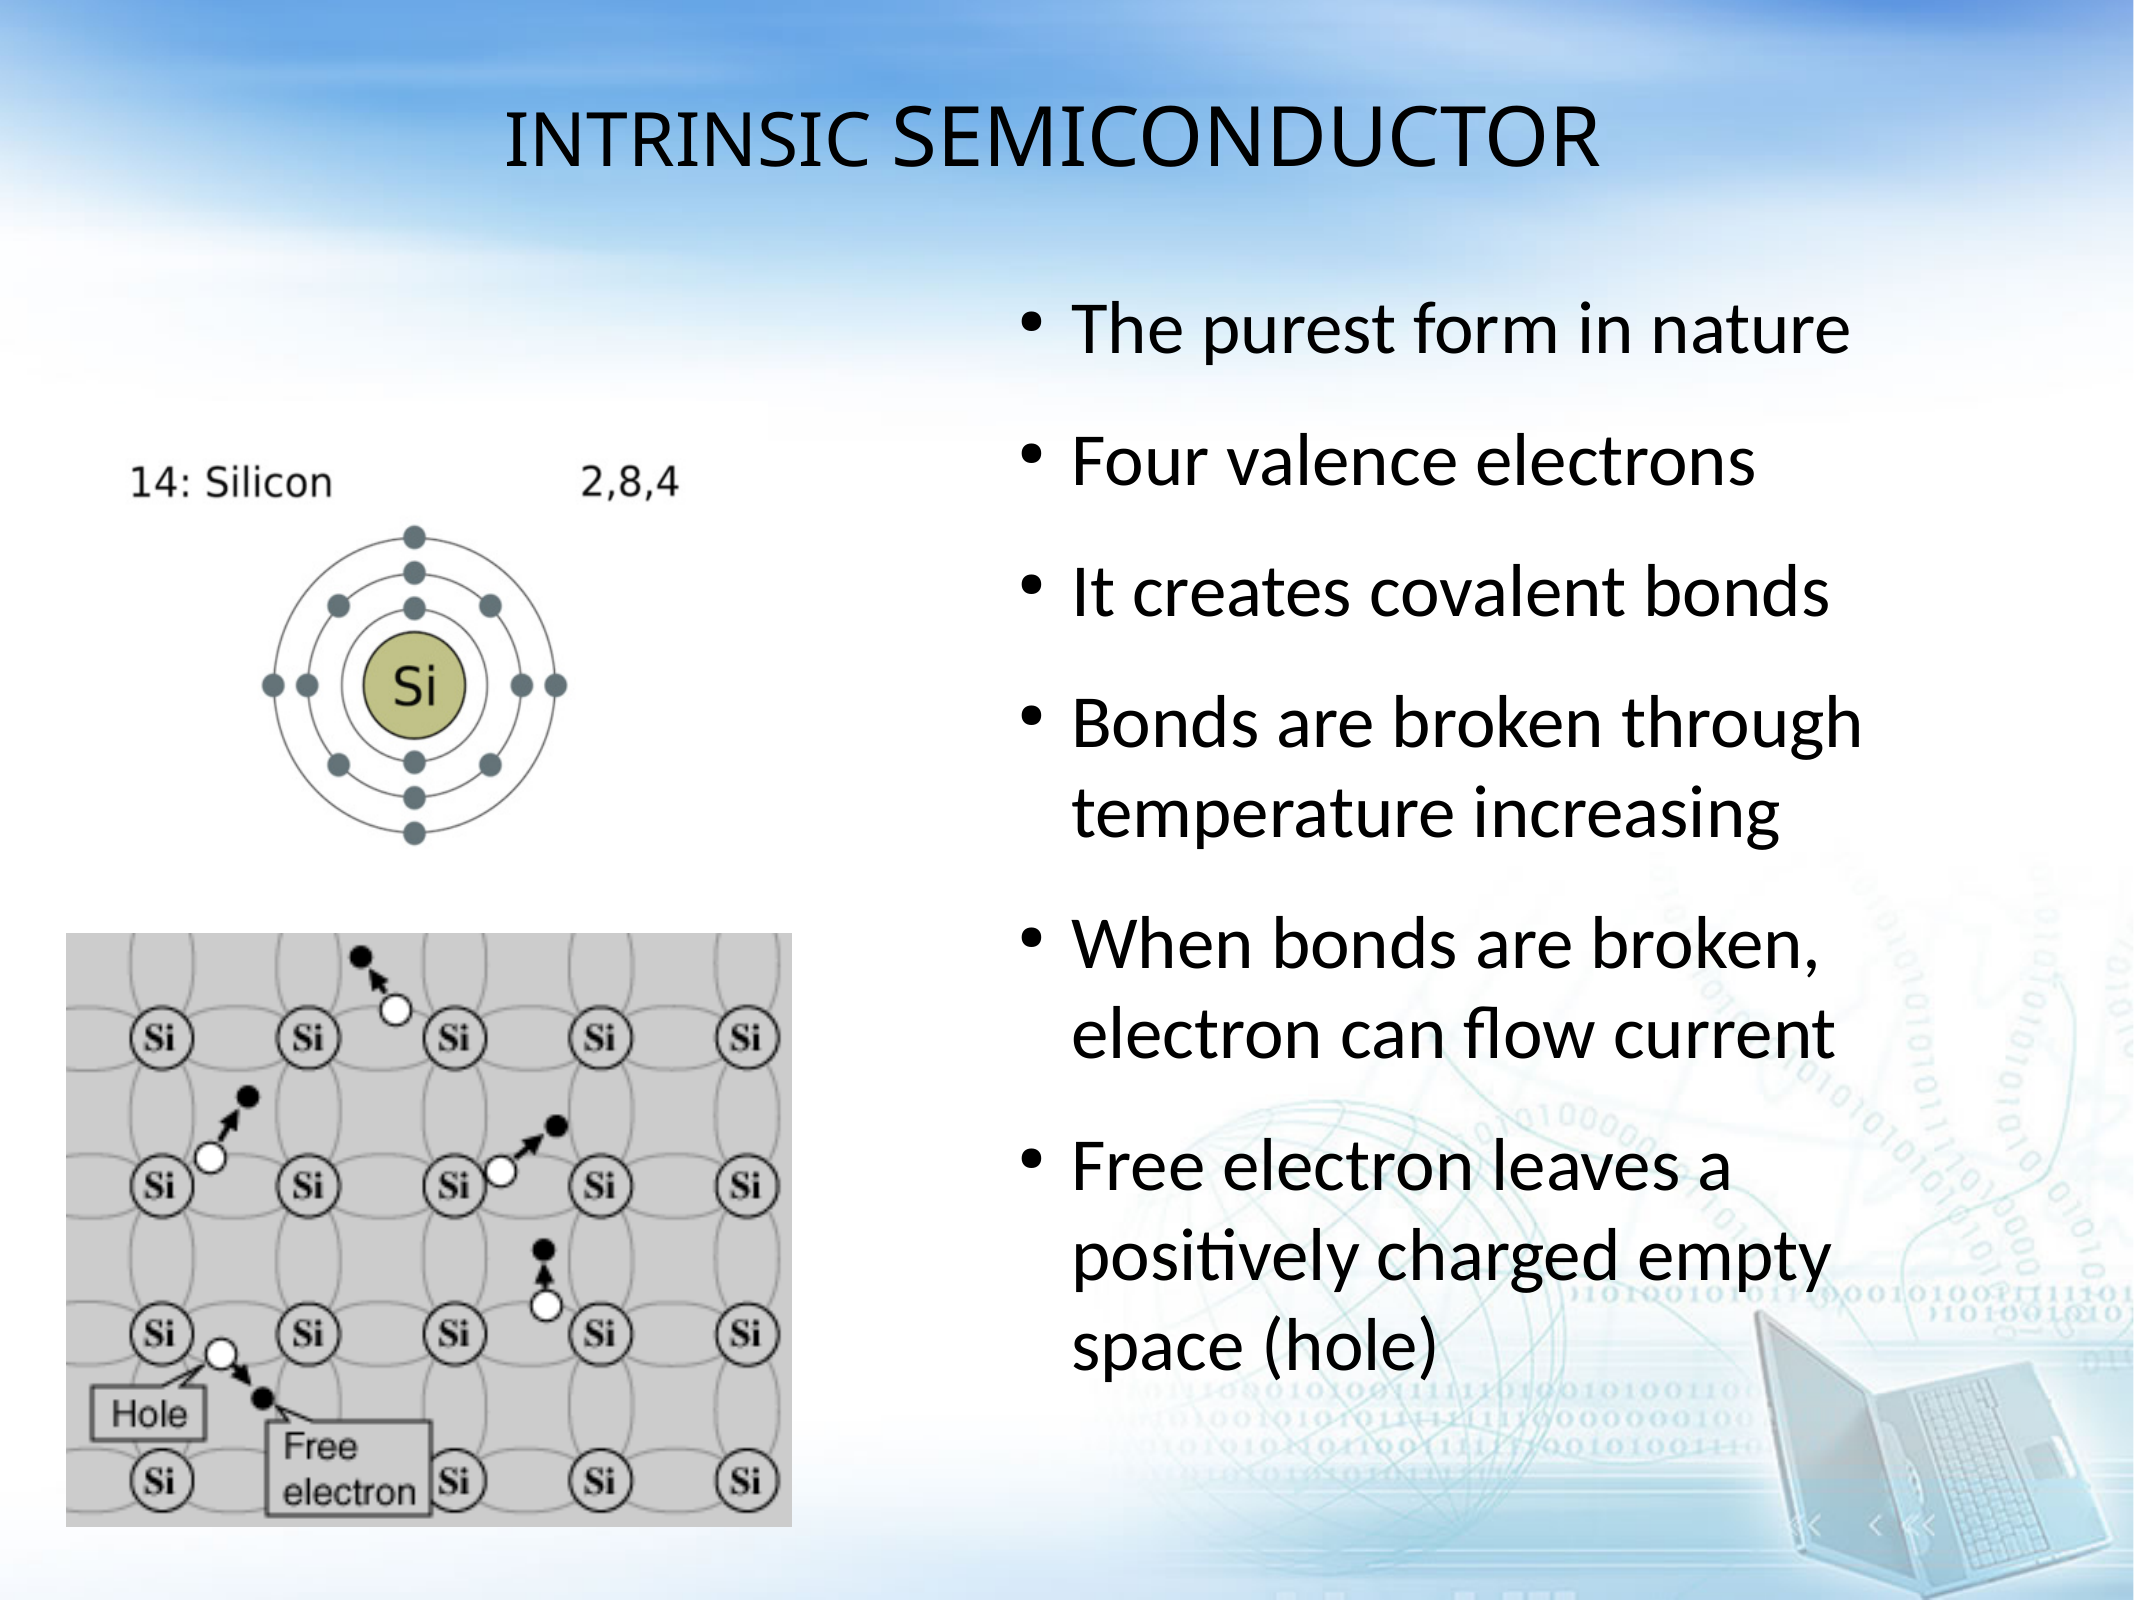

# INTRINSIC SEMICONDUCTOR
The purest form in nature
Four valence electrons
It creates covalent bonds
Bonds are broken through temperature increasing
When bonds are broken, electron can flow current
Free electron leaves a positively charged empty space (hole)